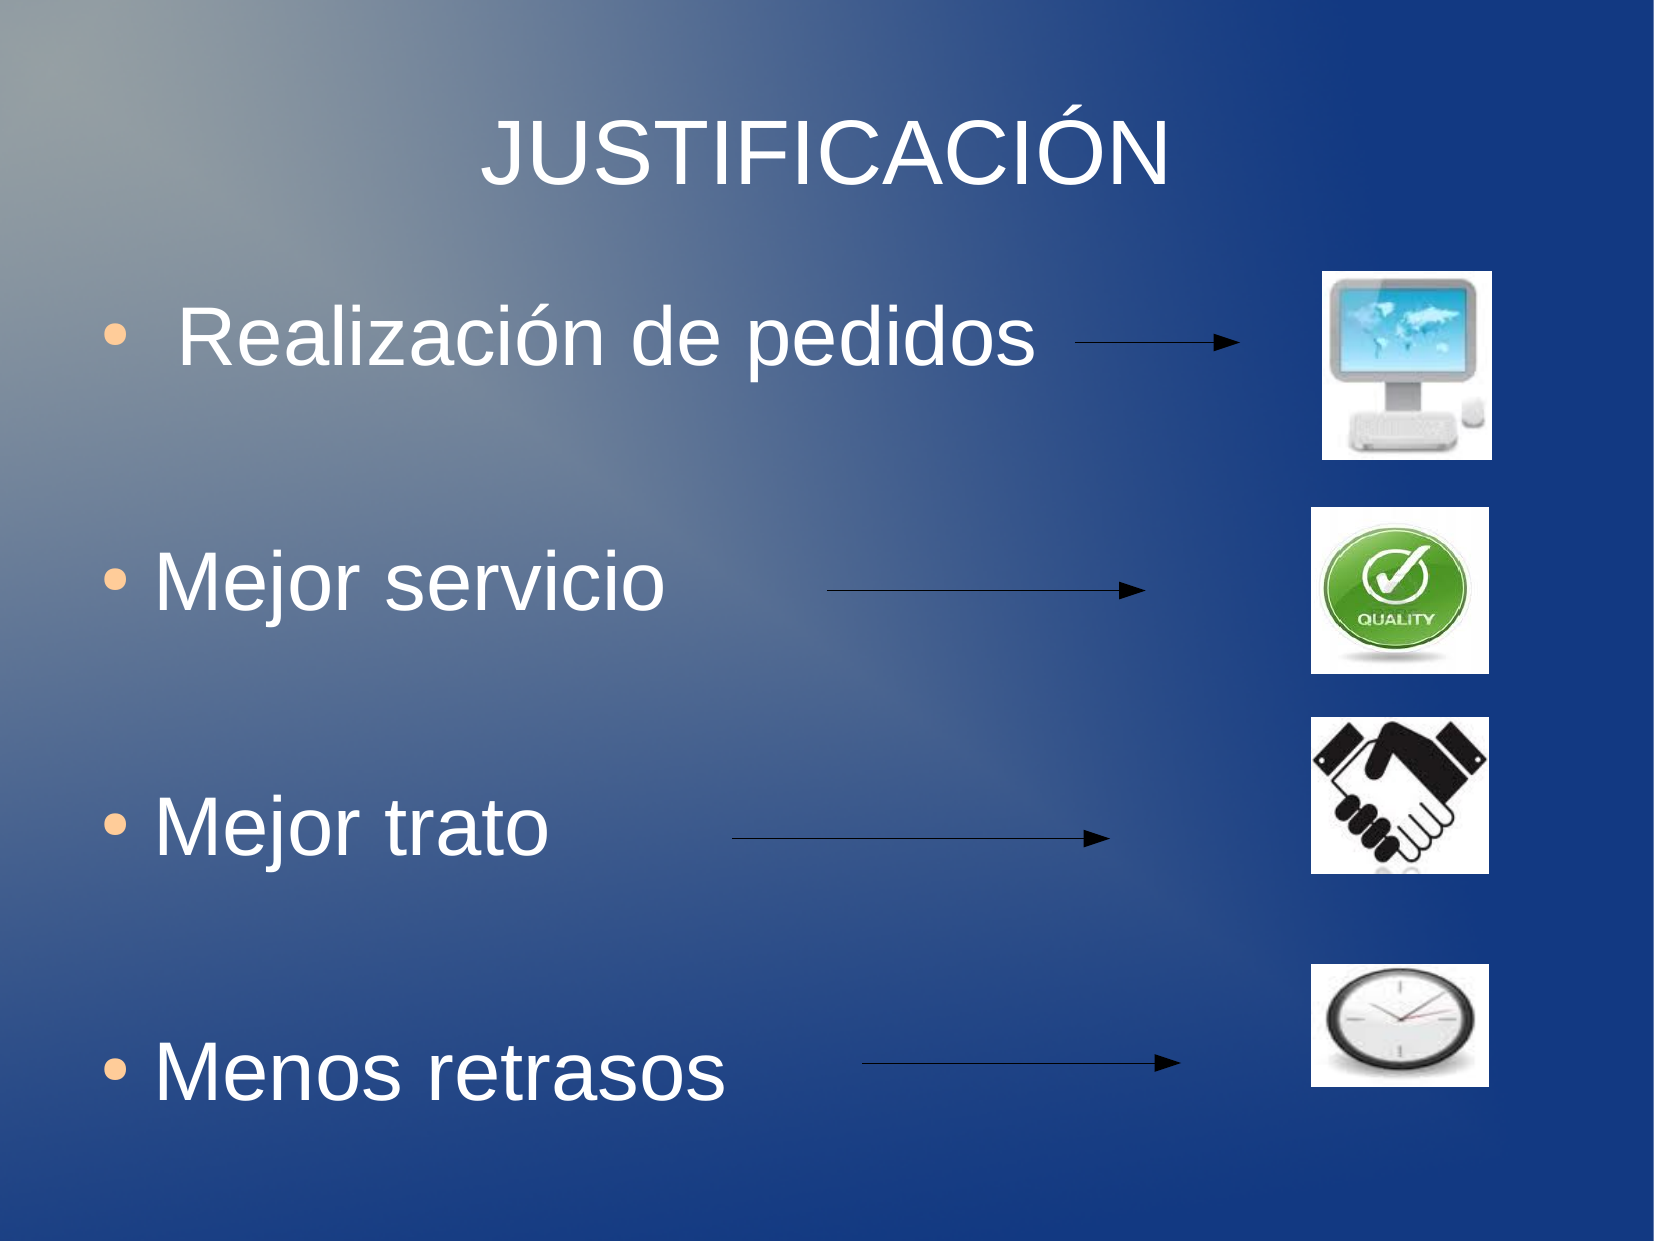

# JUSTIFICACIÓN
 Realización de pedidos
Mejor servicio
Mejor trato
Menos retrasos